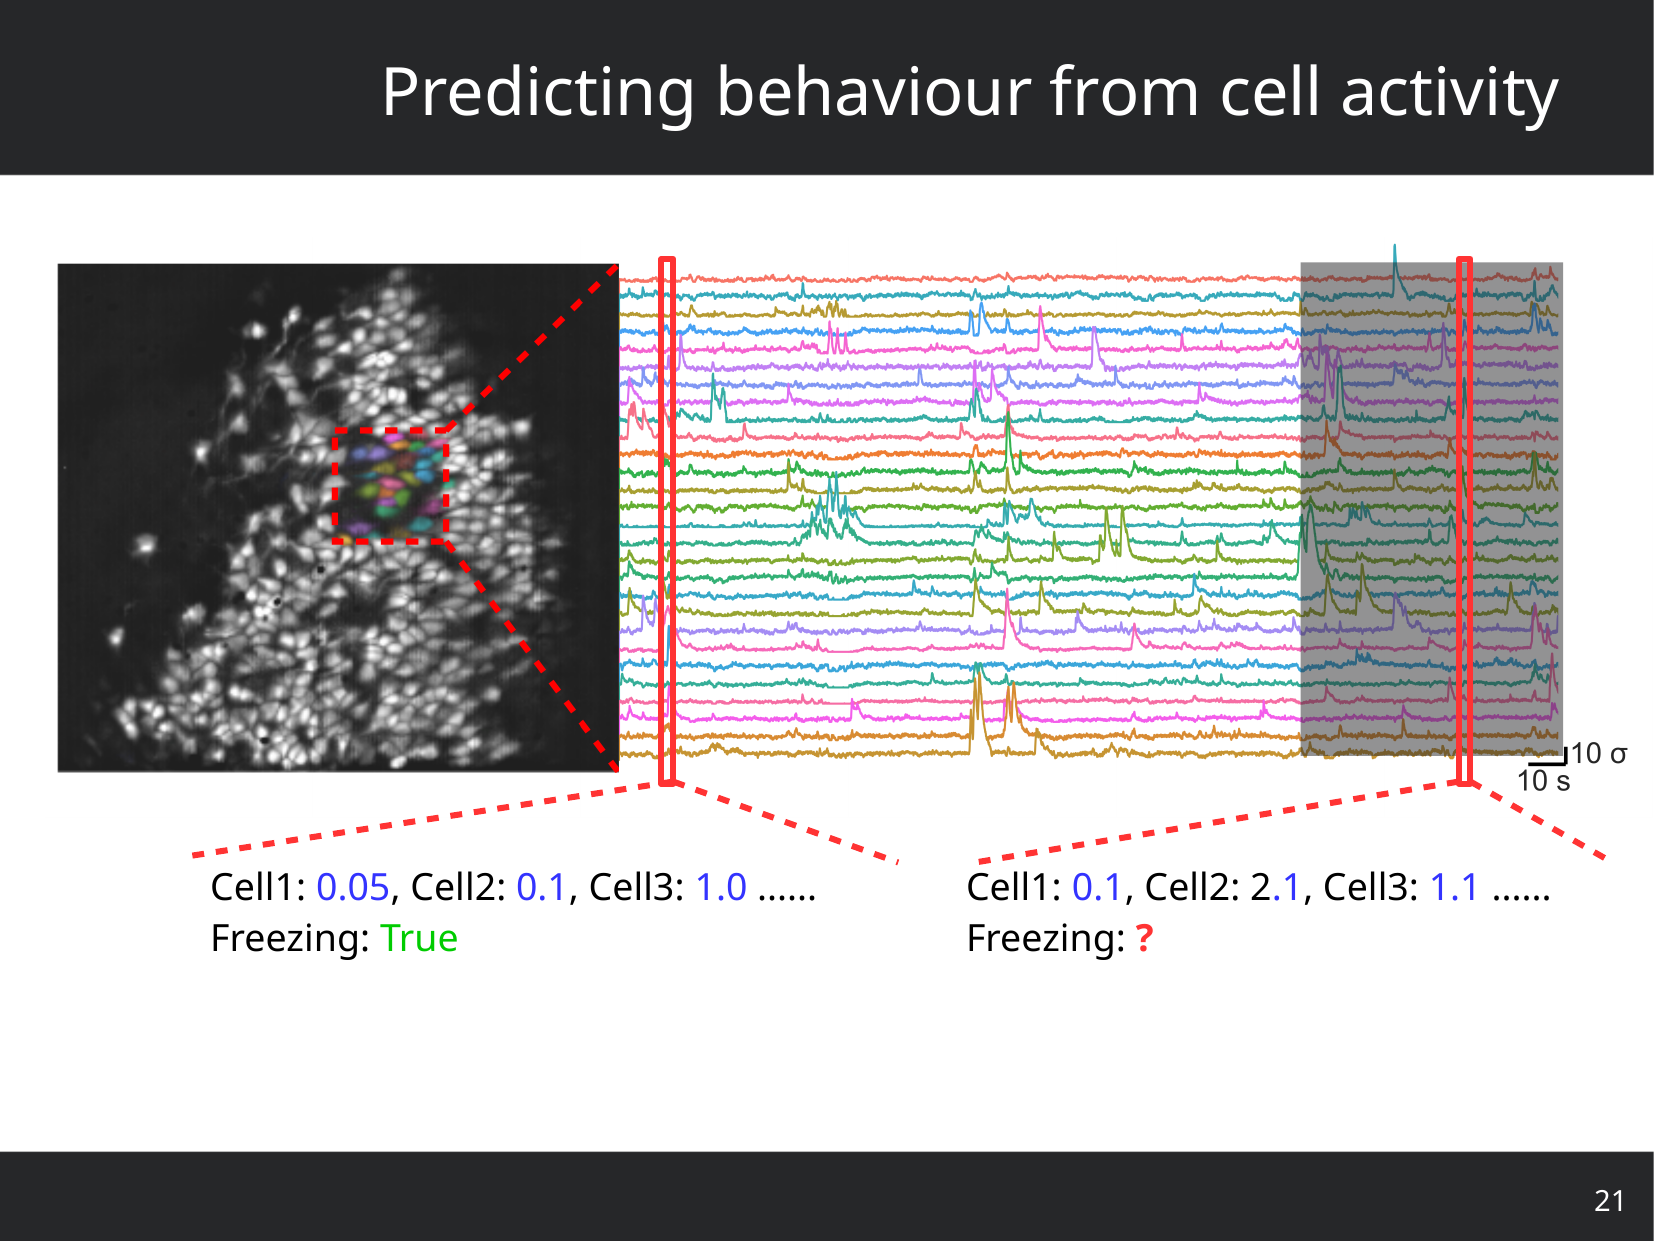

Predicting behaviour from cell activity
Cell1: 0.05, Cell2: 0.1, Cell3: 1.0 ......
Freezing: True
Cell1: 0.1, Cell2: 2.1, Cell3: 1.1 ......
Freezing: ?
21